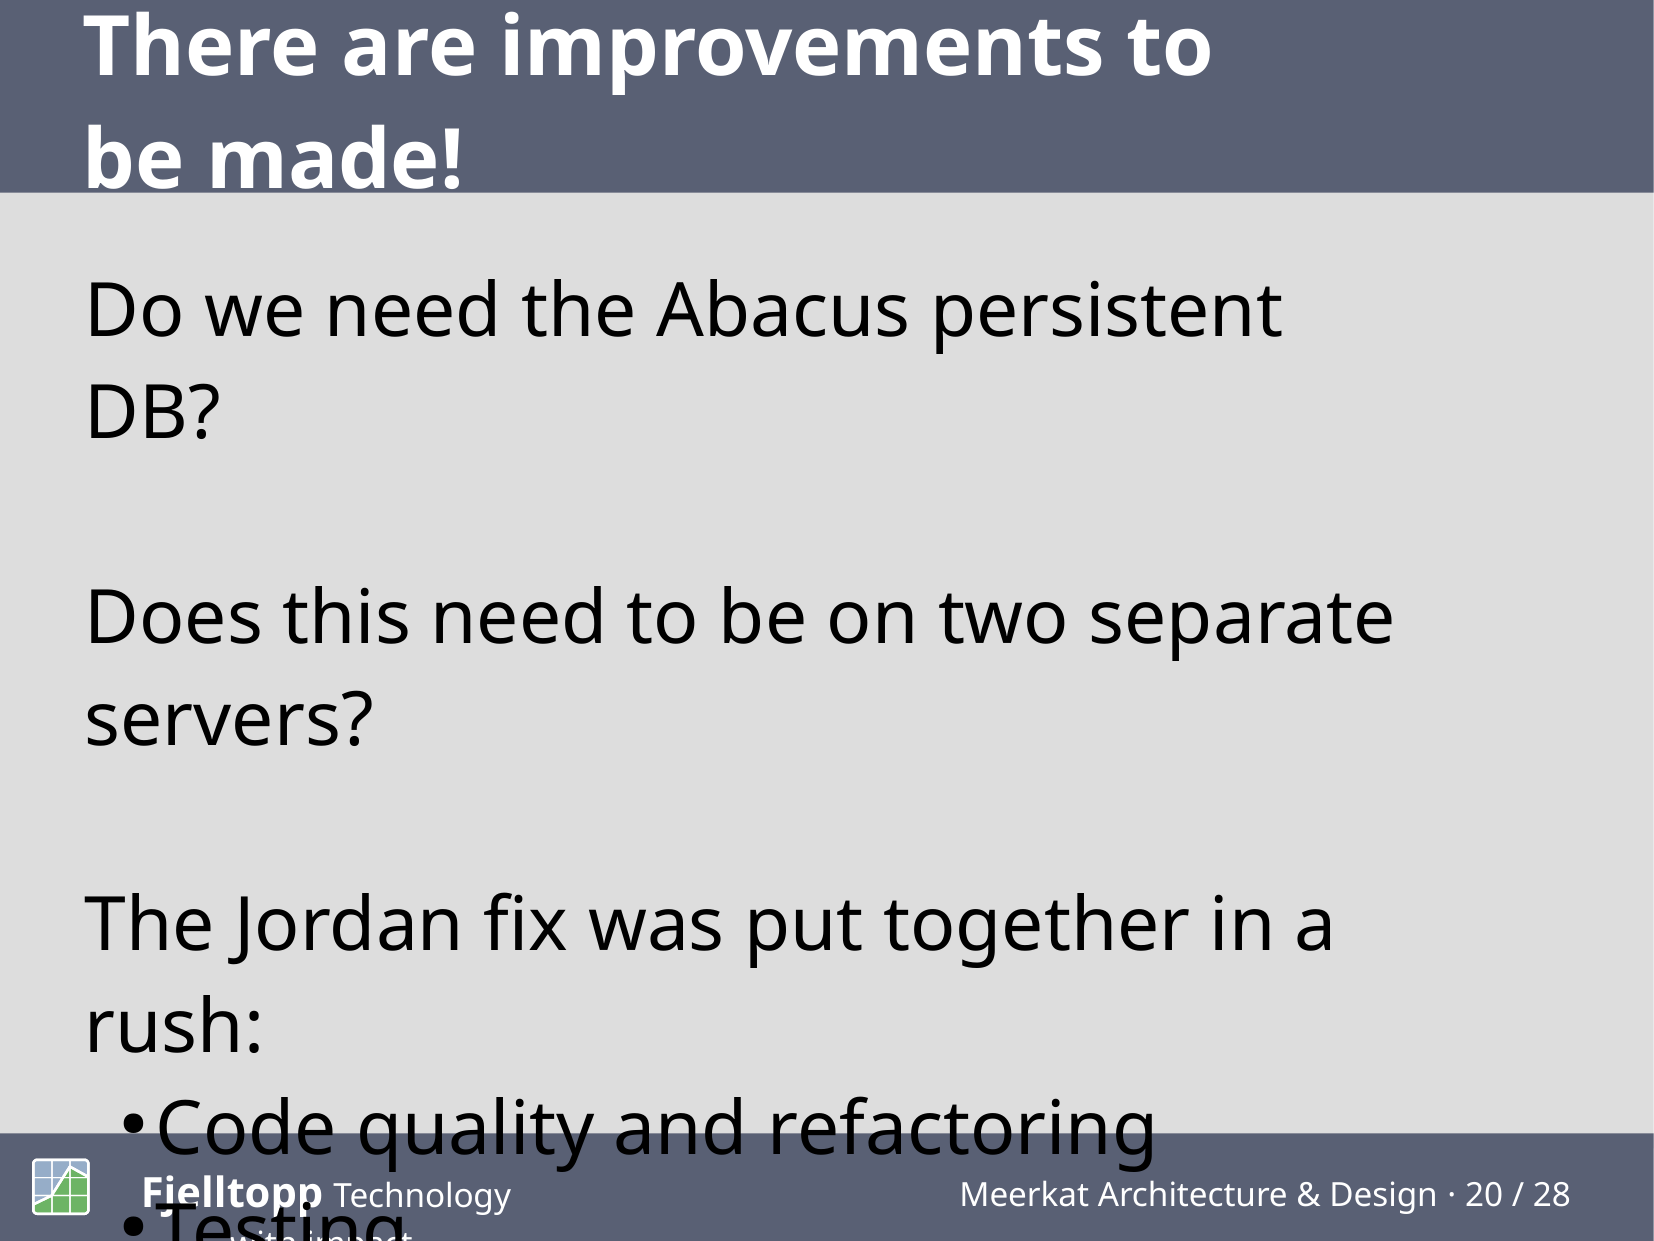

# There are improvements to be made!
Do we need the Abacus persistent DB?
Does this need to be on two separate servers?
The Jordan fix was put together in a rush:
Code quality and refactoring
Testing
Hardware backups and fail-safe methods
20